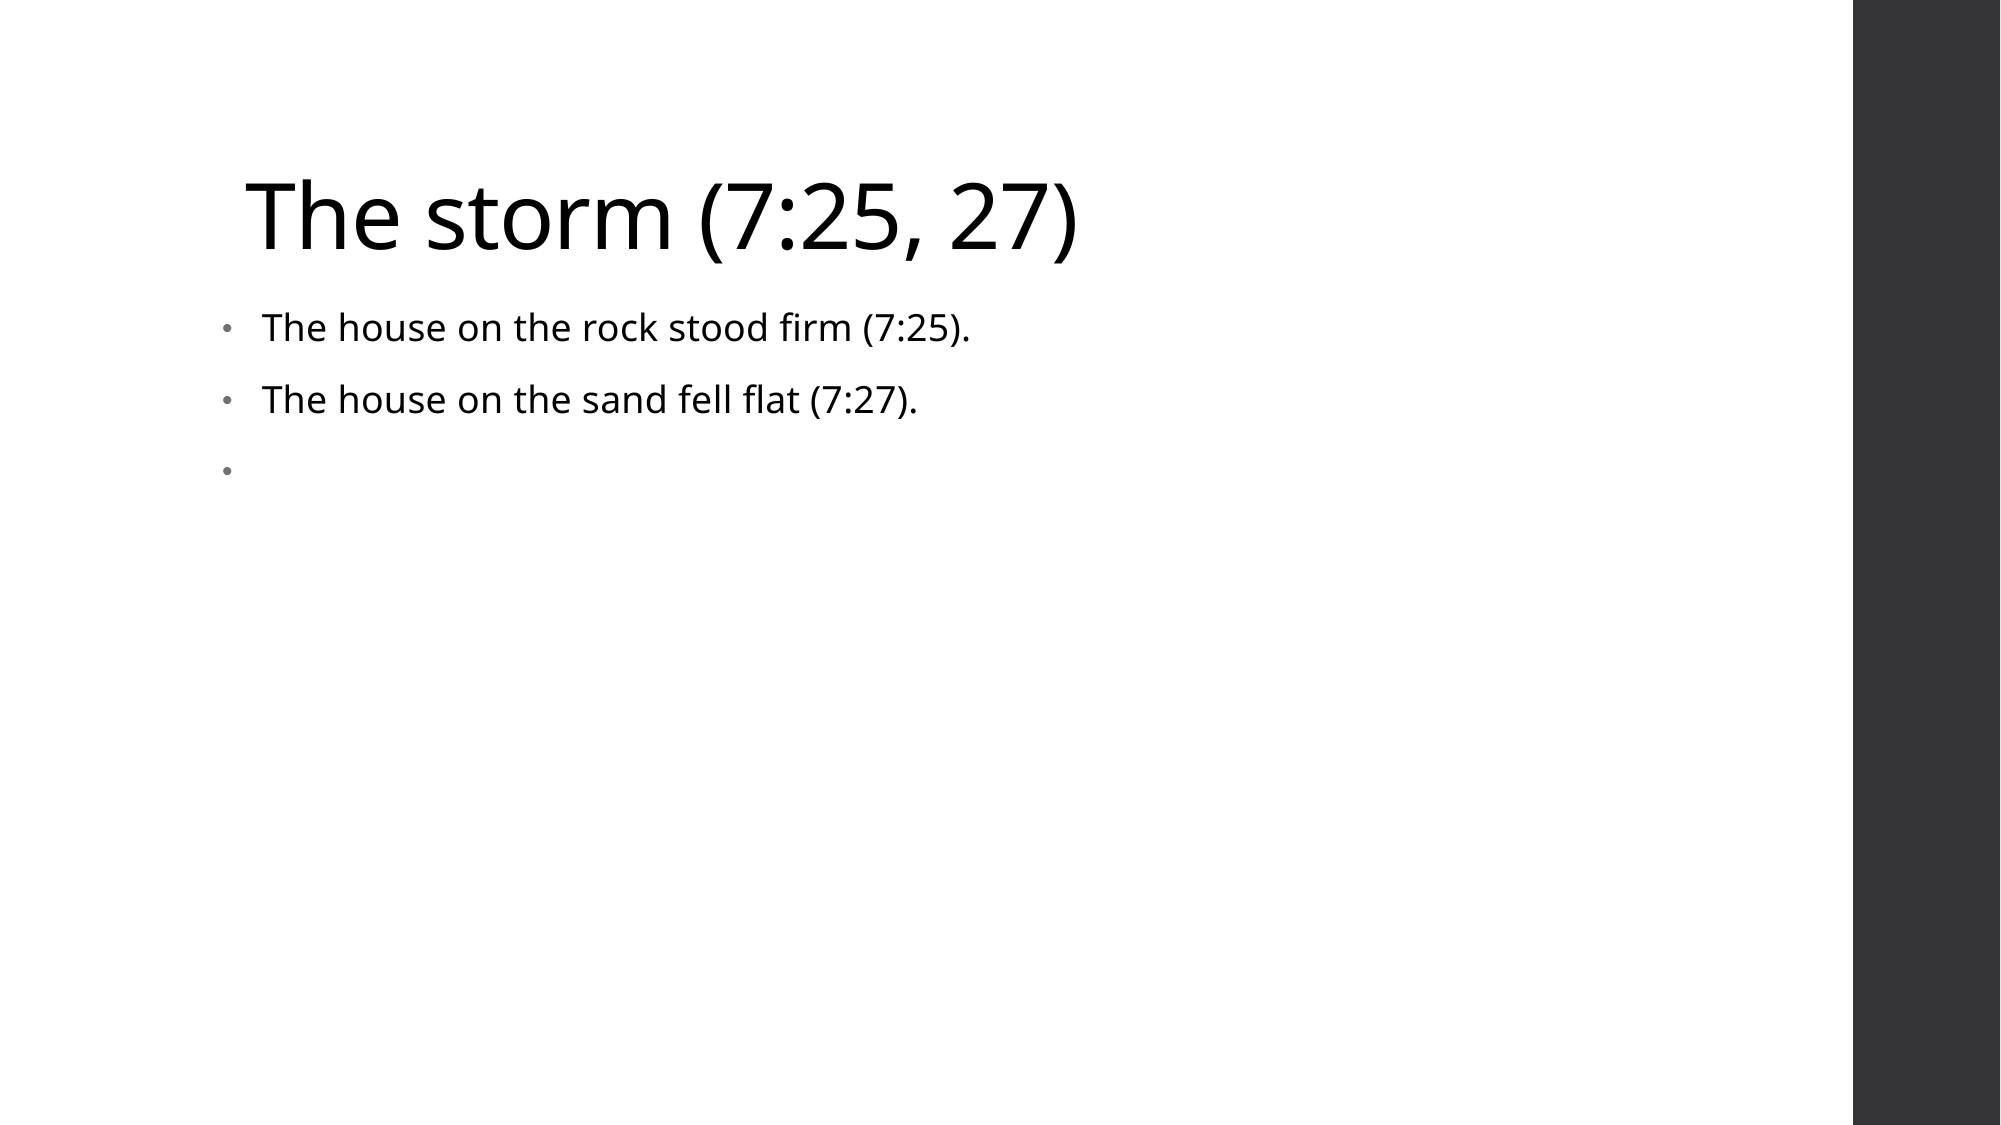

# The storm (7:25, 27)
 The house on the rock stood firm (7:25).
 The house on the sand fell flat (7:27).